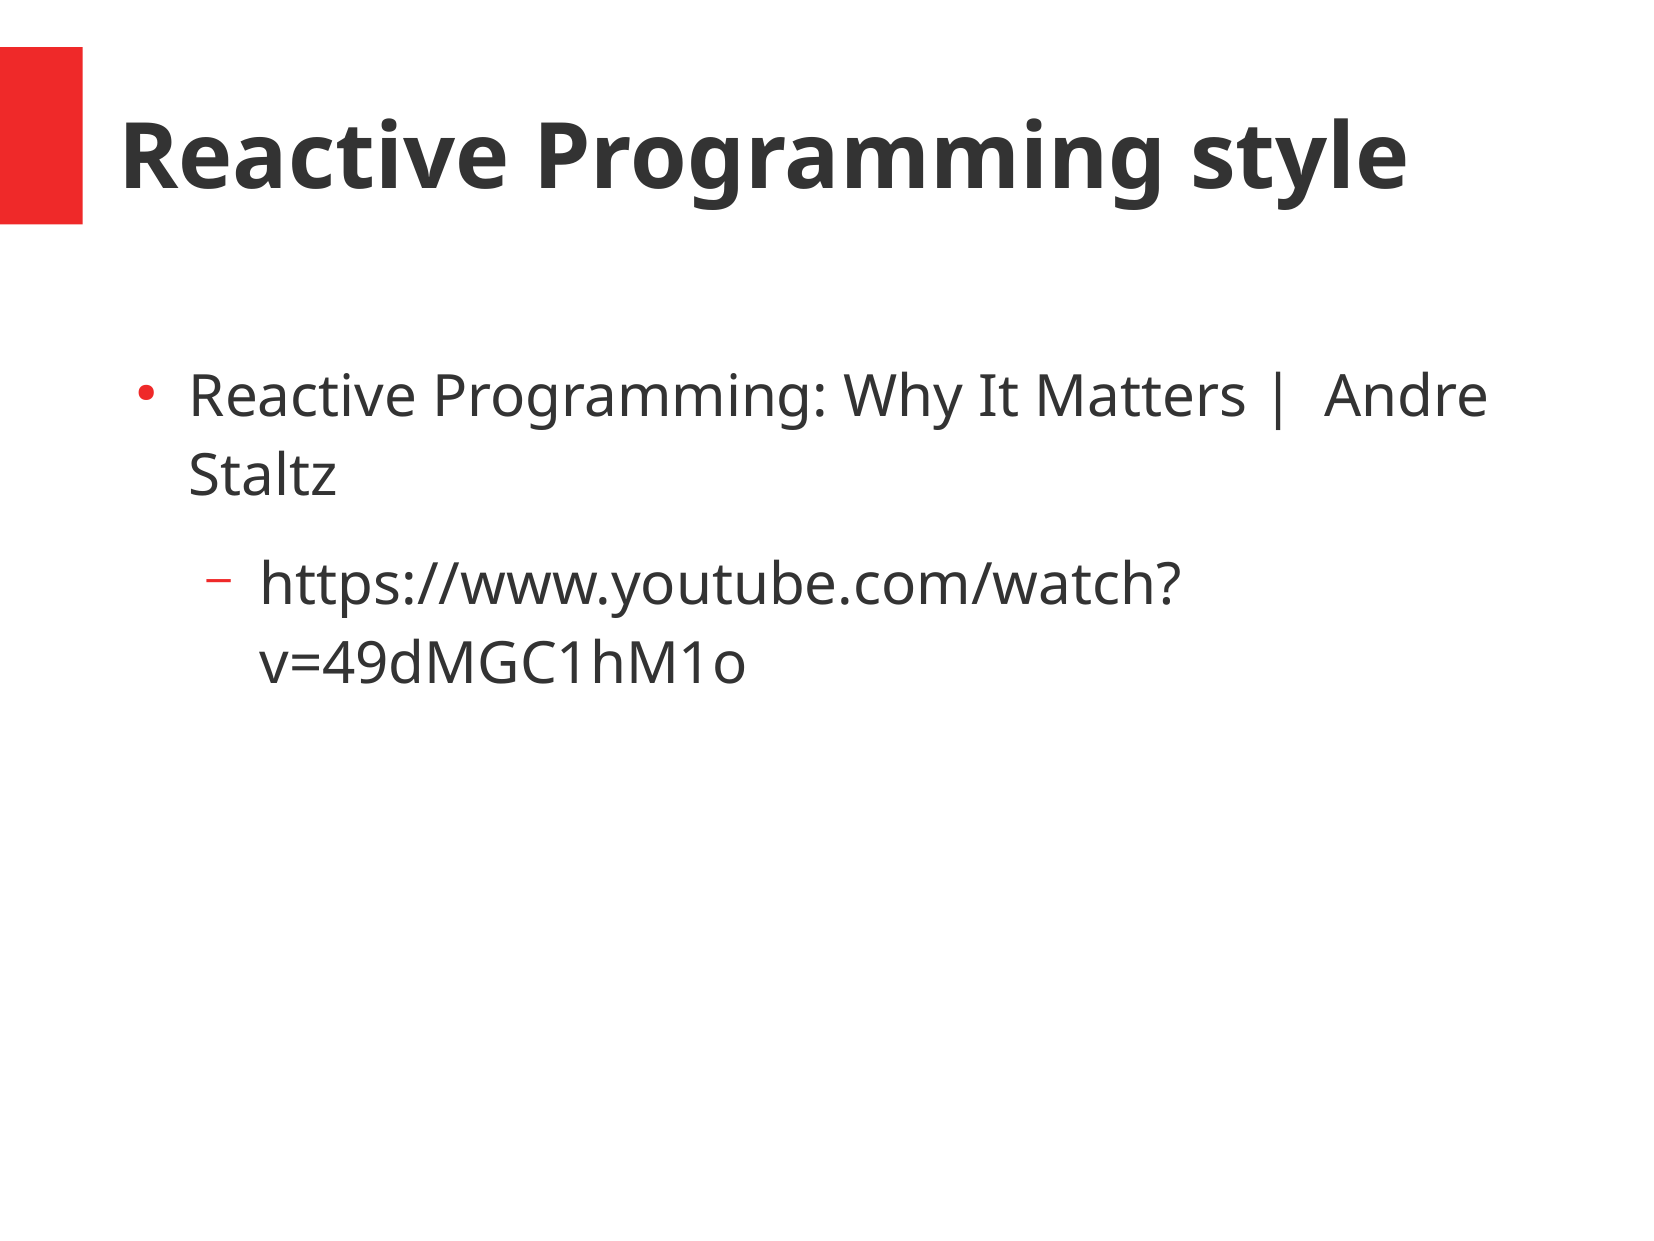

# Reactive Programming style
Reactive Programming: Why It Matters | Andre Staltz
https://www.youtube.com/watch?v=49dMGC1hM1o